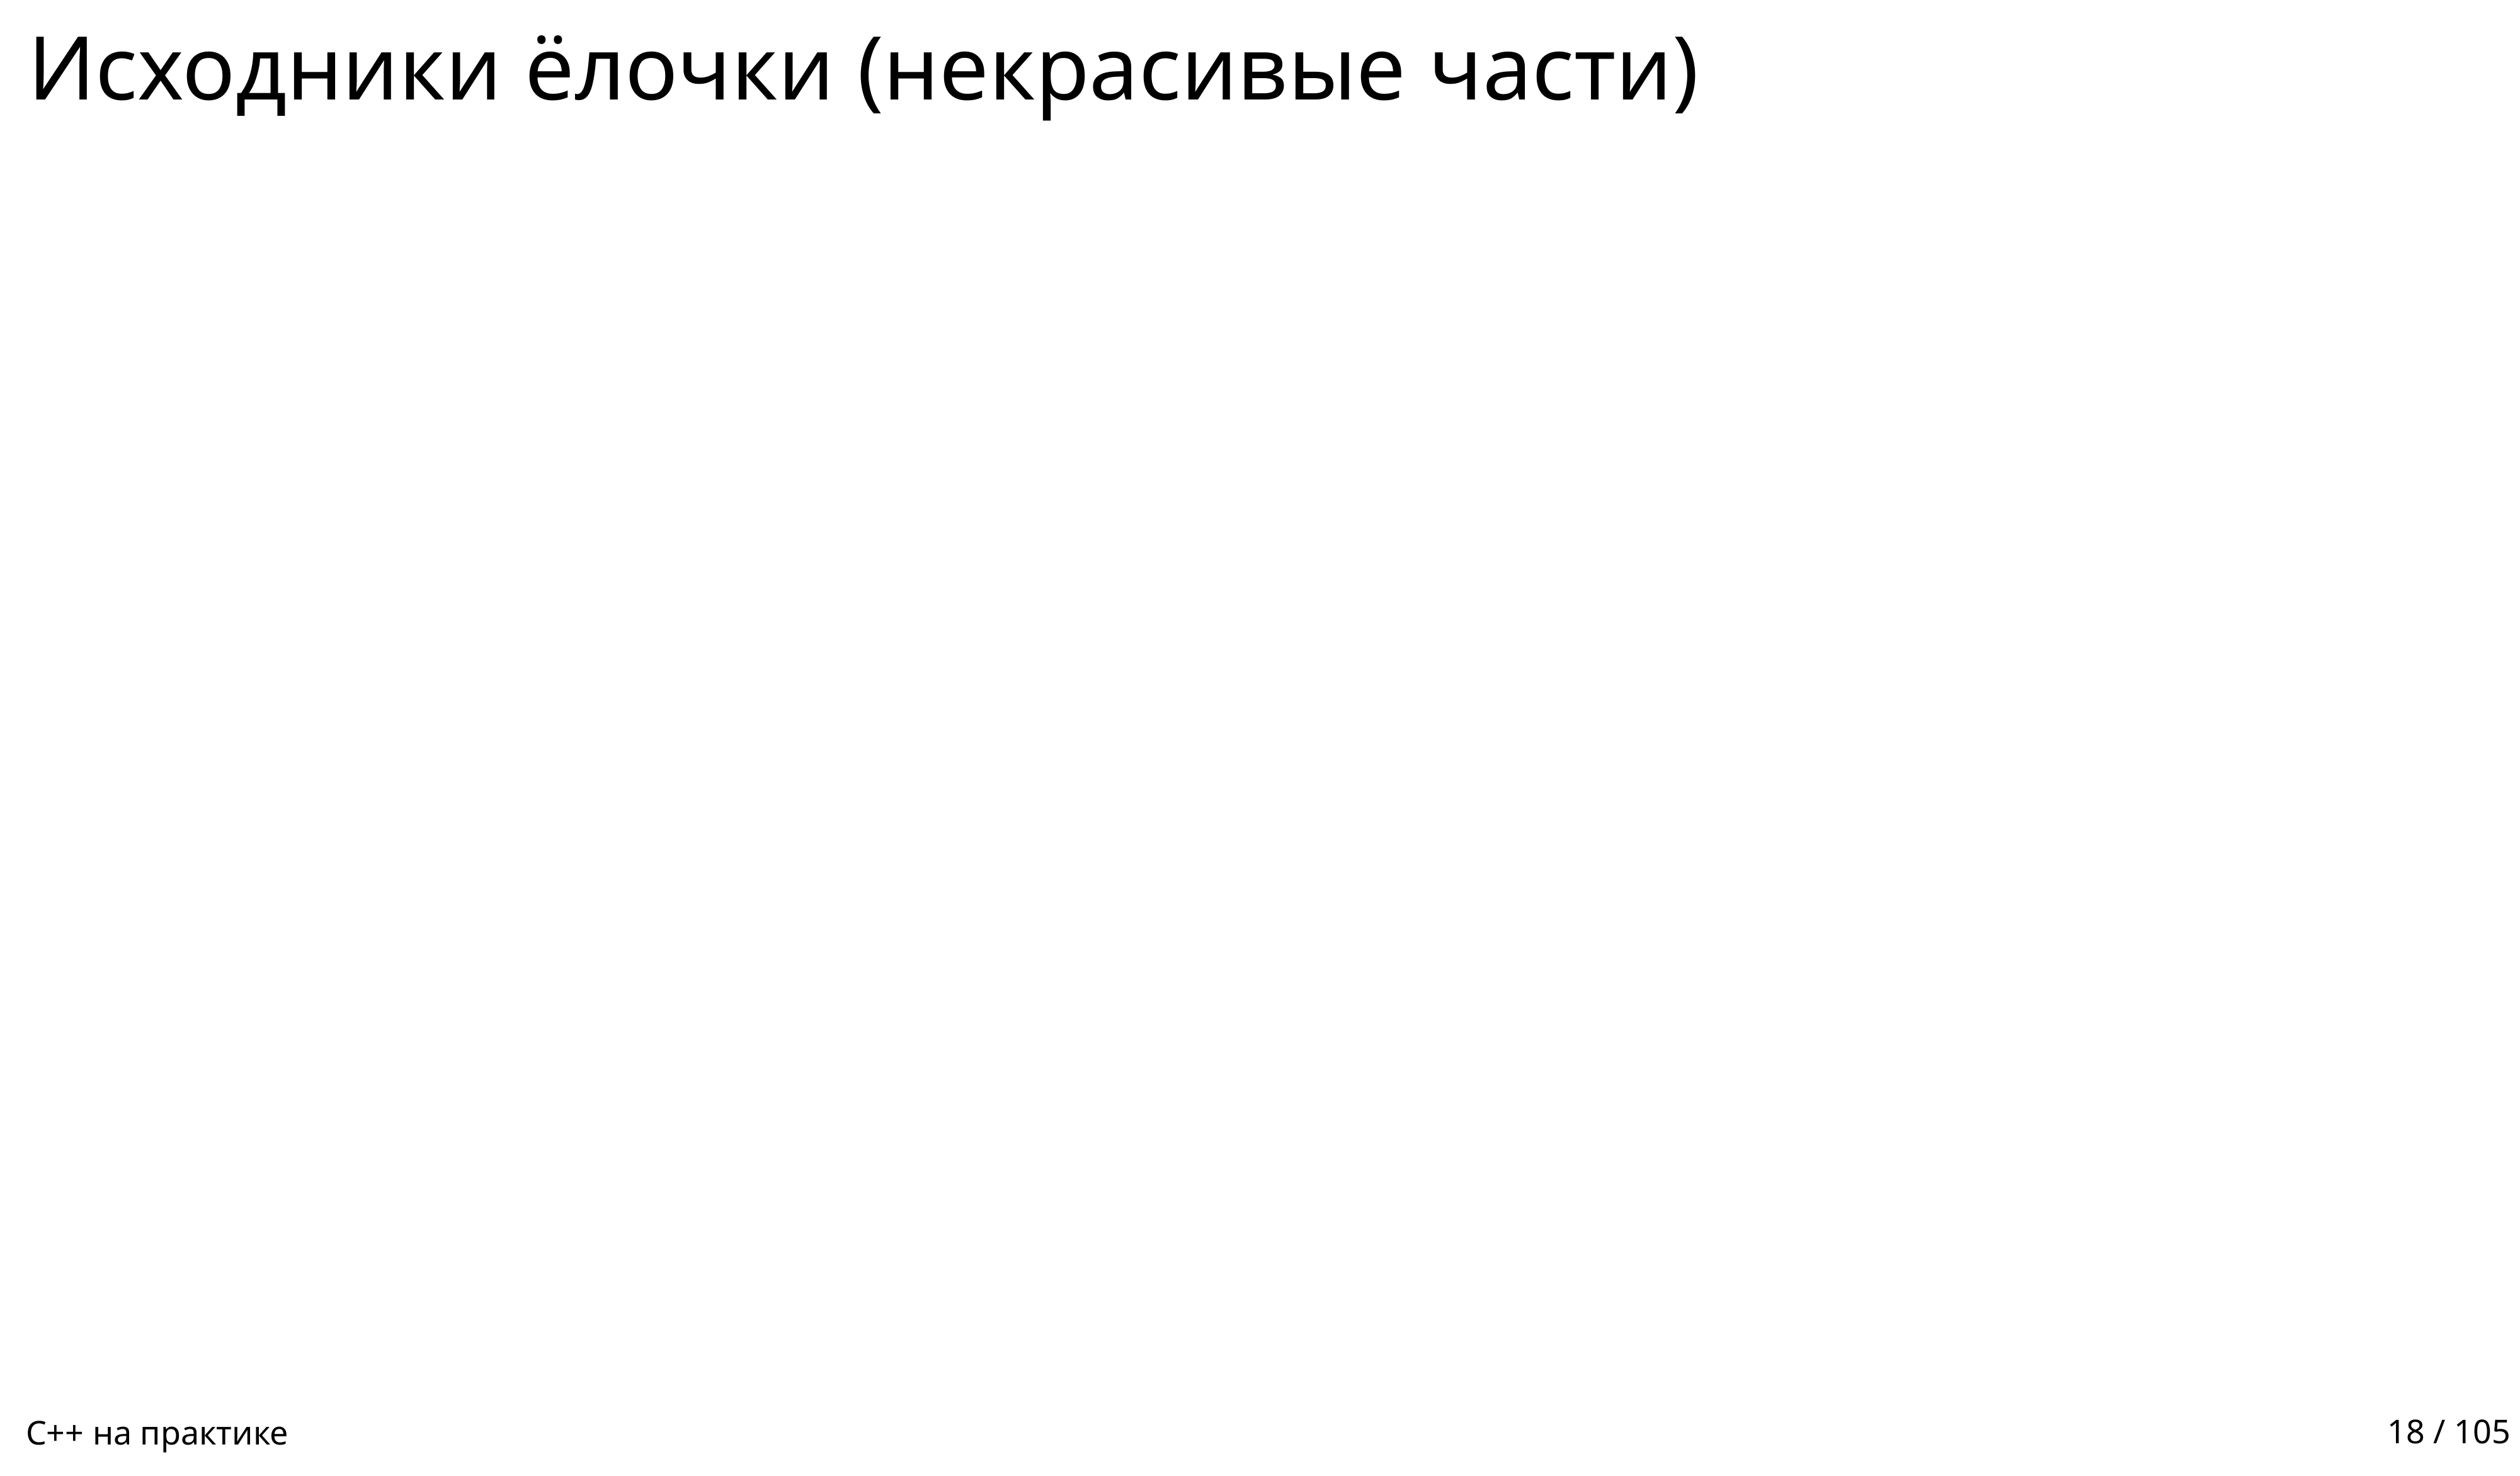

# Исходники ёлочки (некрасивые части)
C++ на практике